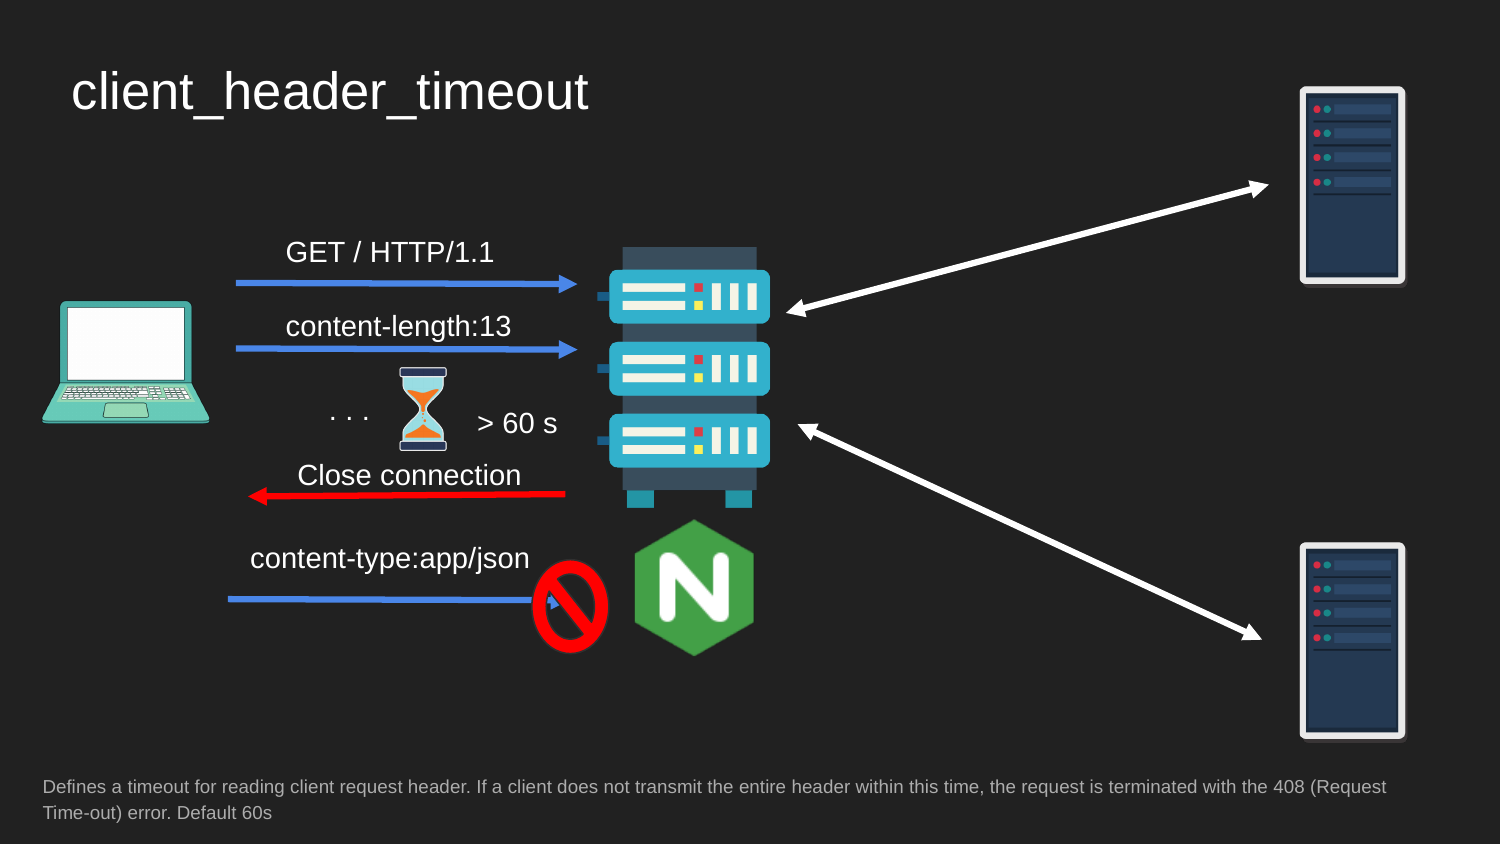

# client_header_timeout
GET / HTTP/1.1
content-length:13
 . . .
> 60 s
Close connection
content-type:app/json
Defines a timeout for reading client request header. If a client does not transmit the entire header within this time, the request is terminated with the 408 (Request Time-out) error. Default 60s